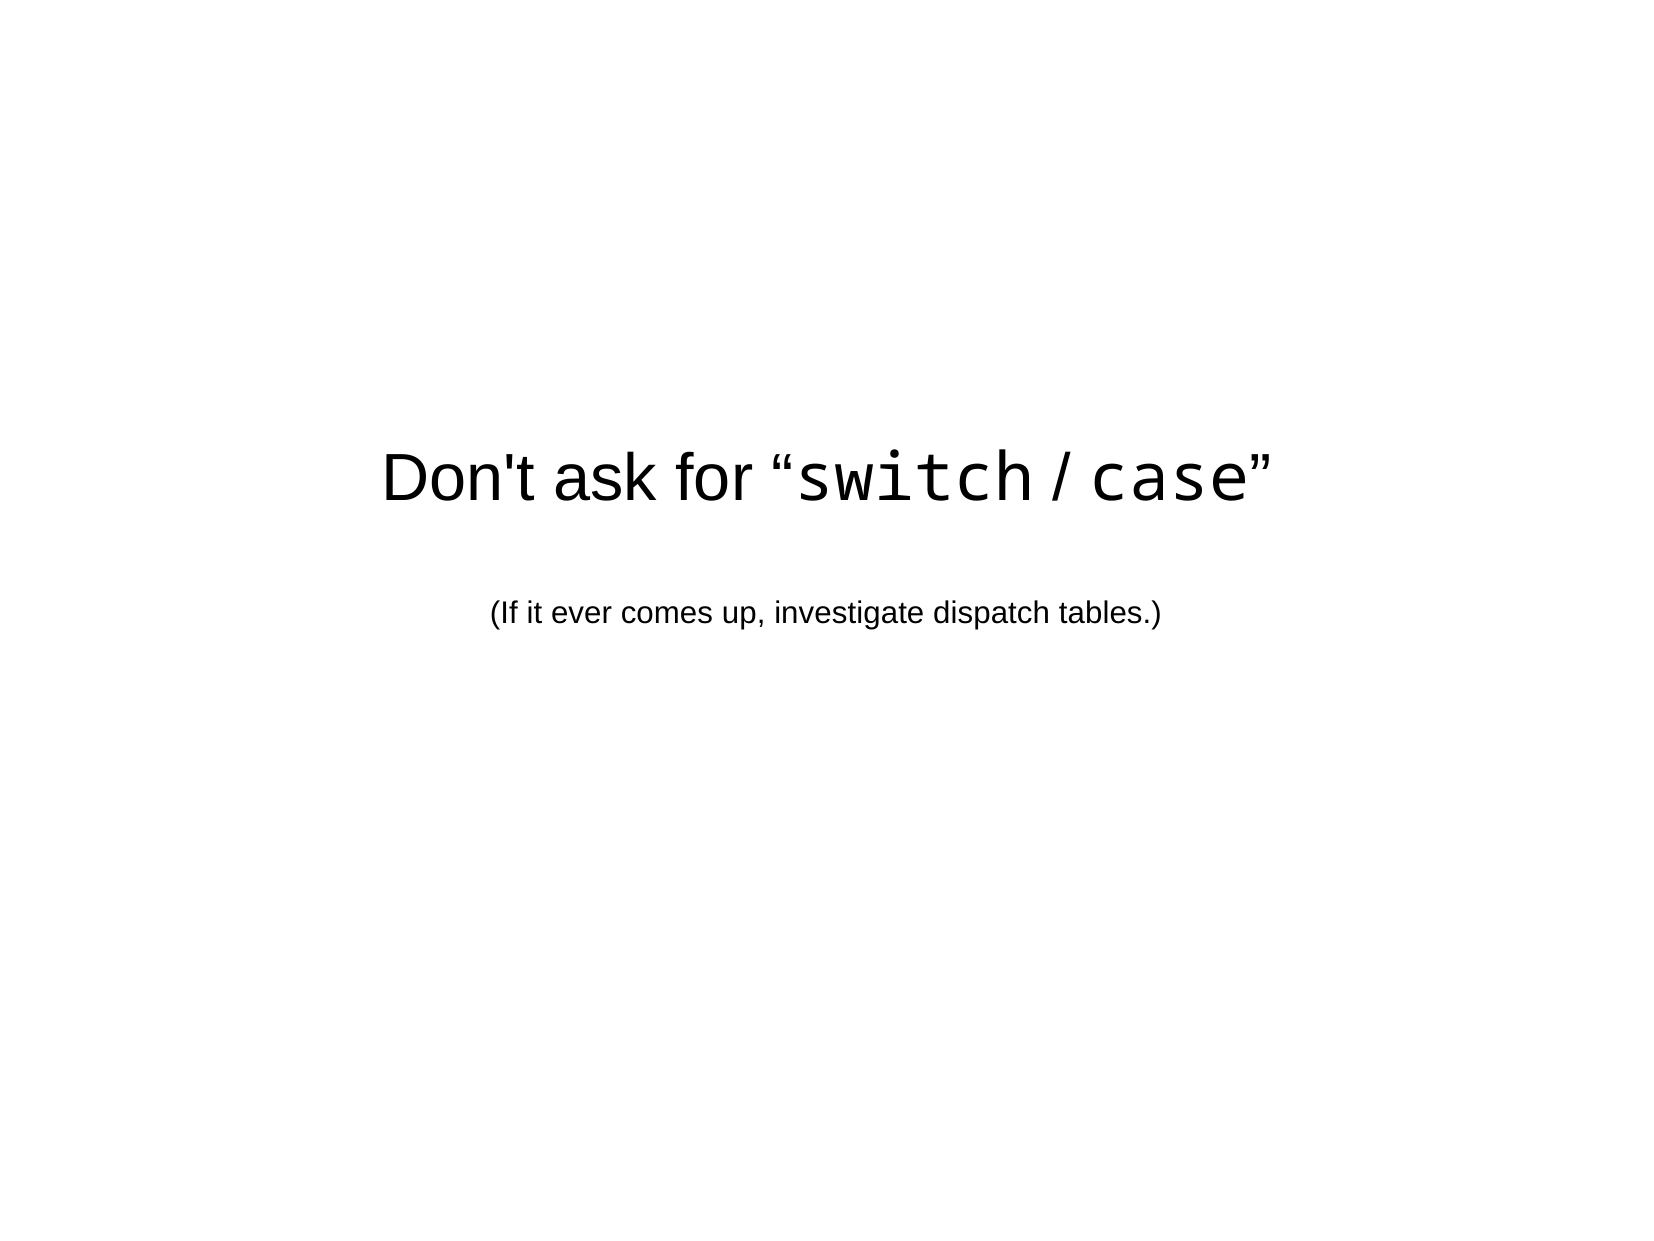

# Don't ask for “switch / case”
(If it ever comes up, investigate dispatch tables.)